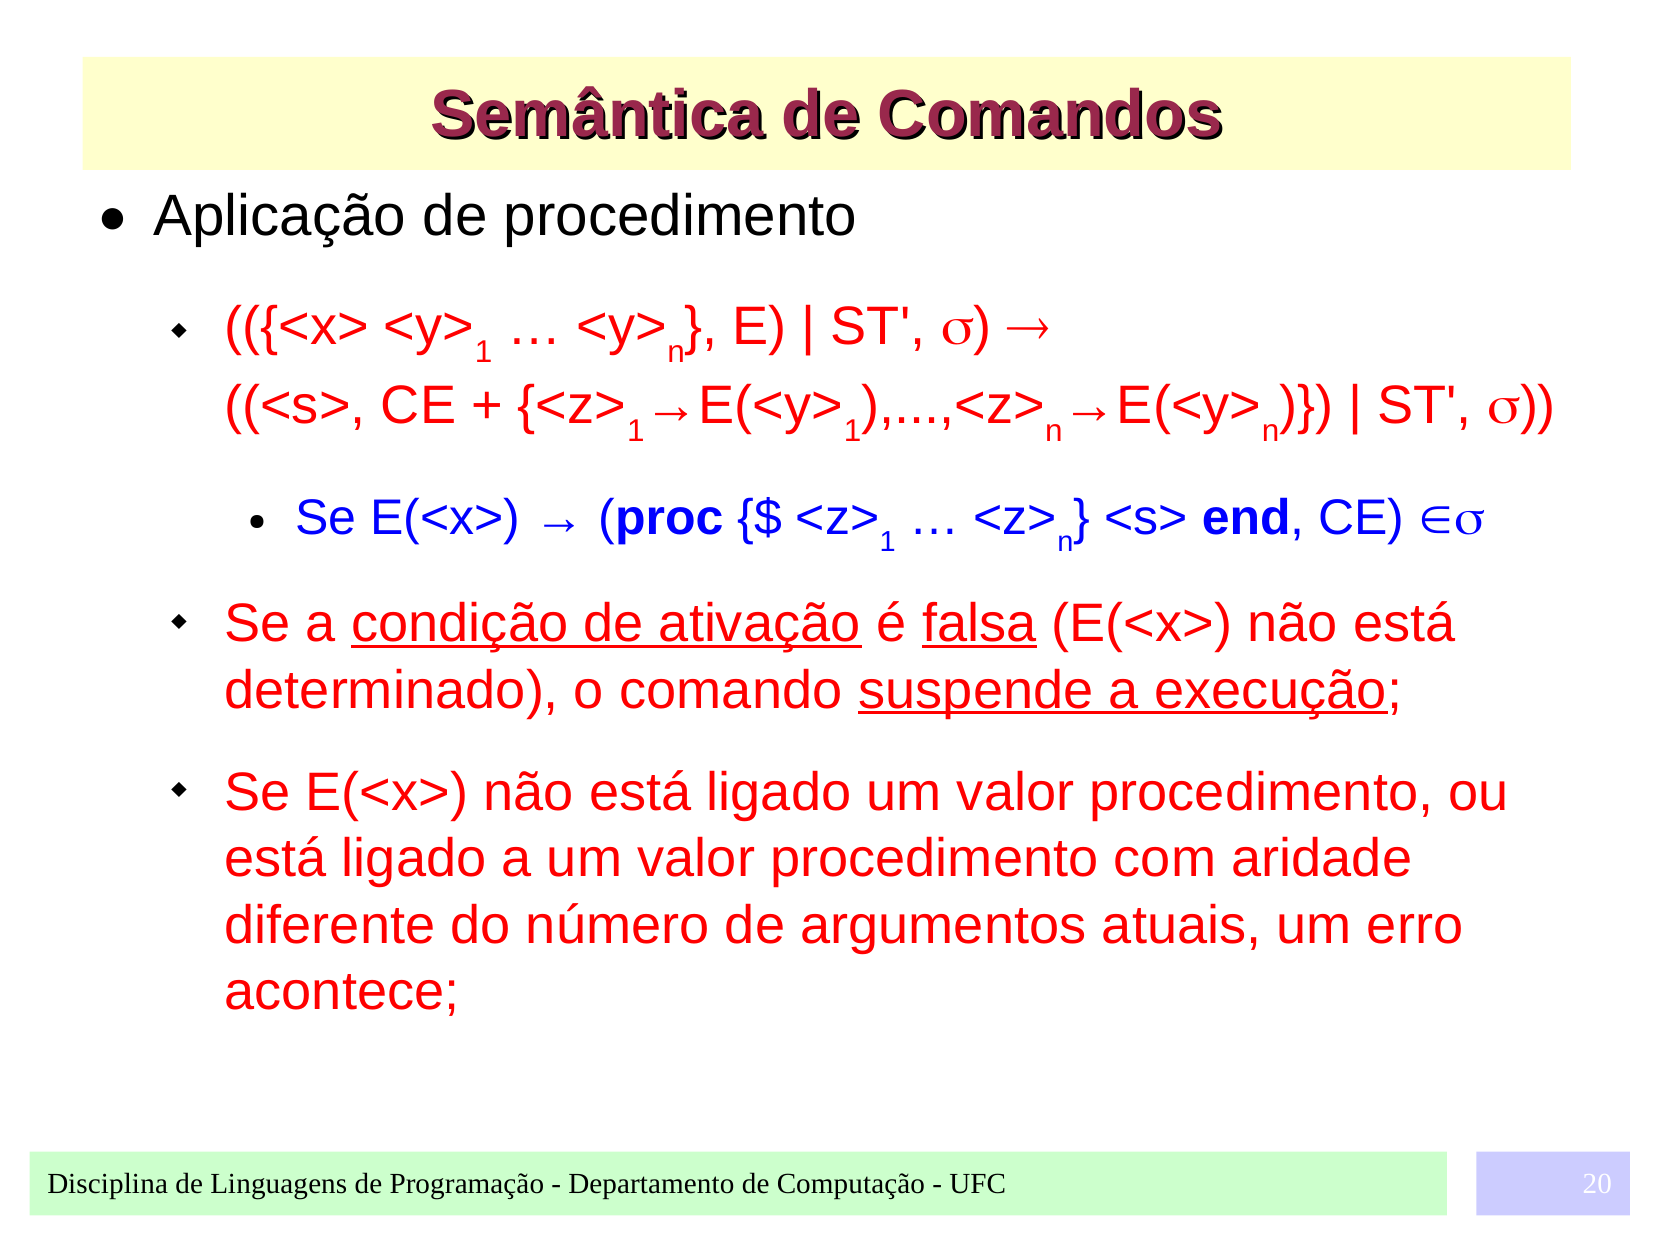

# Semântica de Comandos
Aplicação de procedimento
(({<x> <y>1 … <y>n}, E) | ST', s) ®
((<s>, CE + {<z>1→E(<y>1),...,<z>n→E(<y>n)}) | ST', s))
Se E(<x>) → (proc {$ <z>1 … <z>n} <s> end, CE) Îs
Se a condição de ativação é falsa (E(<x>) não está determinado), o comando suspende a execução;
Se E(<x>) não está ligado um valor procedimento, ou está ligado a um valor procedimento com aridade diferente do número de argumentos atuais, um erro acontece;
Disciplina de Linguagens de Programação - Departamento de Computação - UFC
20